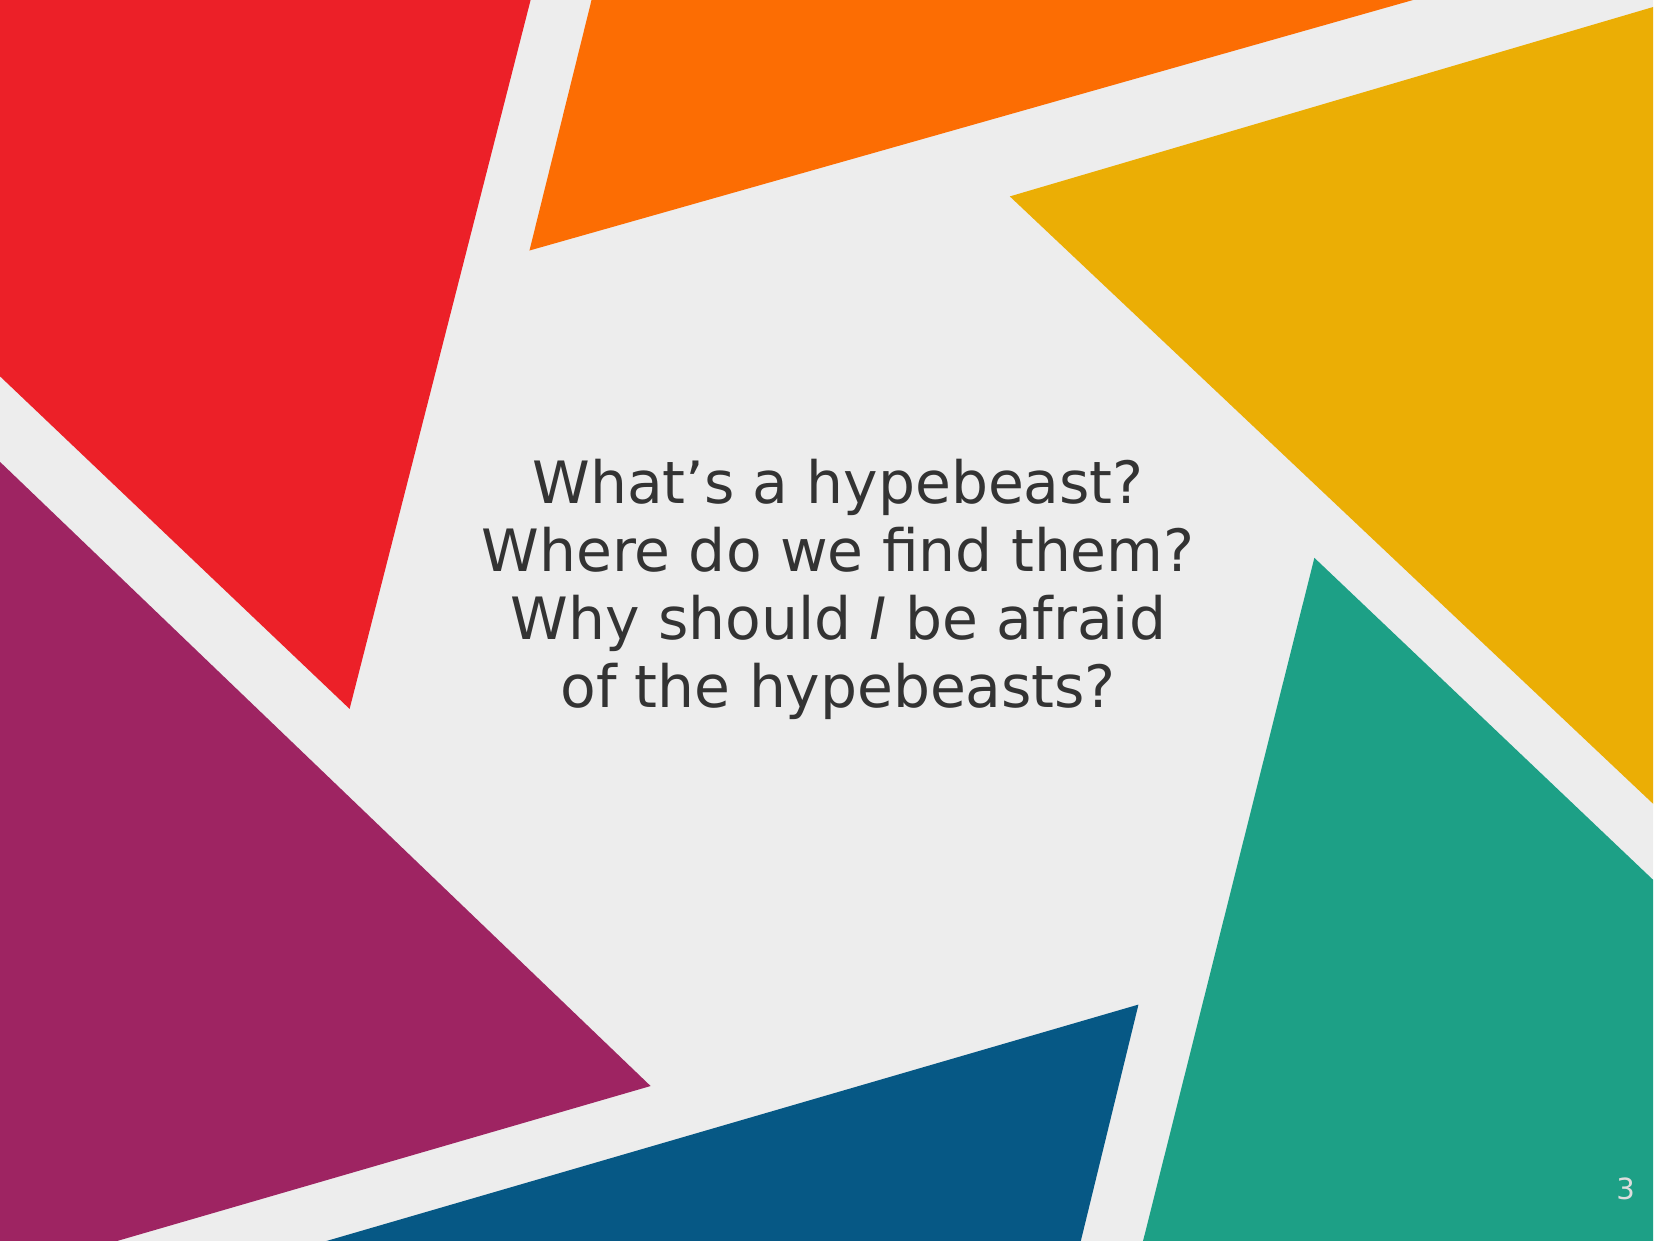

# What’s a hypebeast? Where do we find them? Why should I be afraid of the hypebeasts?
3